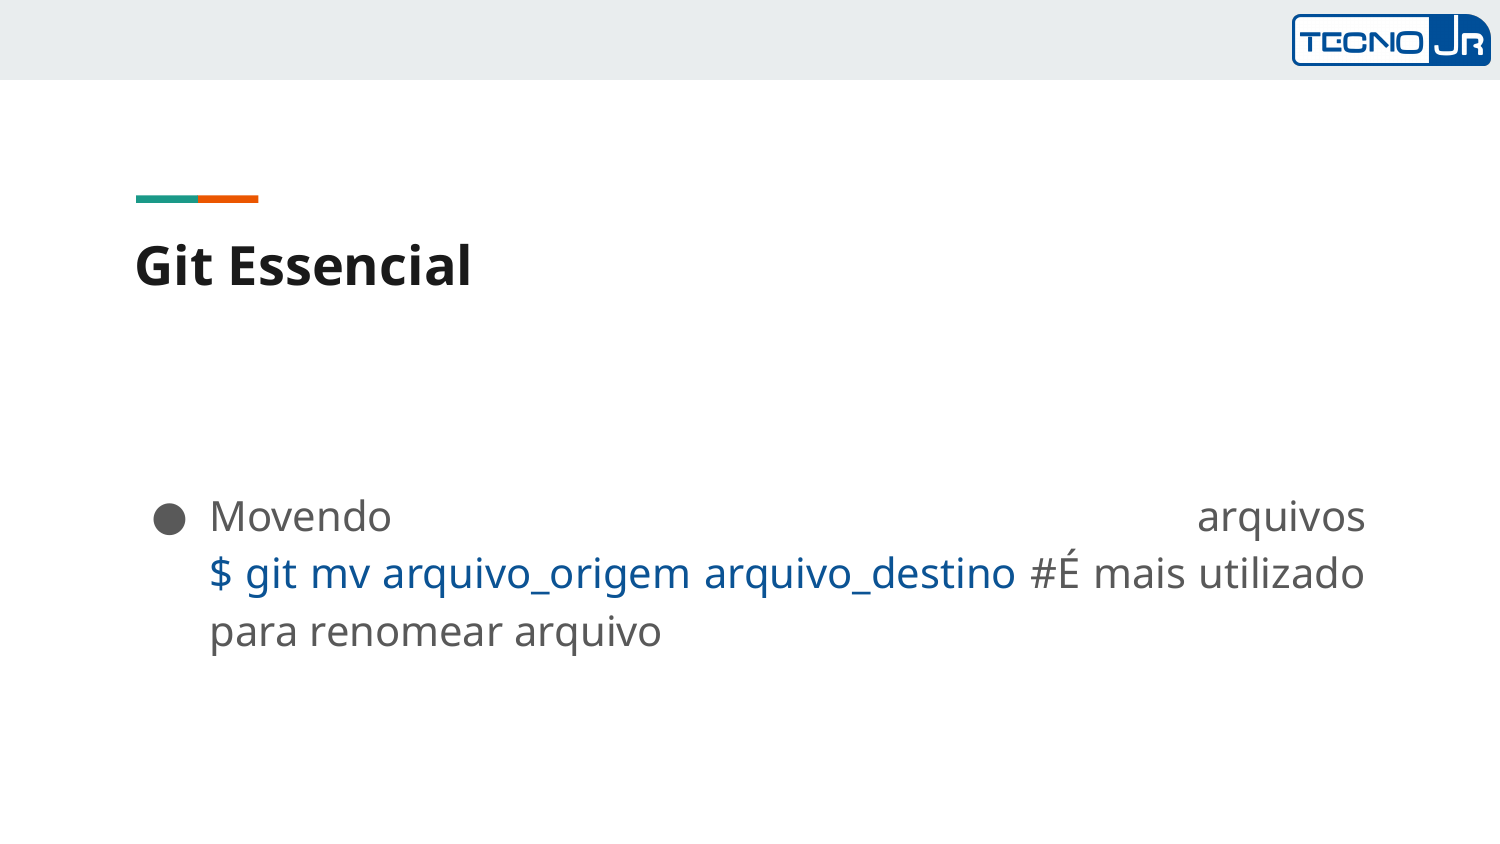

# Git Essencial
Movendo arquivos
$ git mv arquivo_origem arquivo_destino #É mais utilizado para renomear arquivo